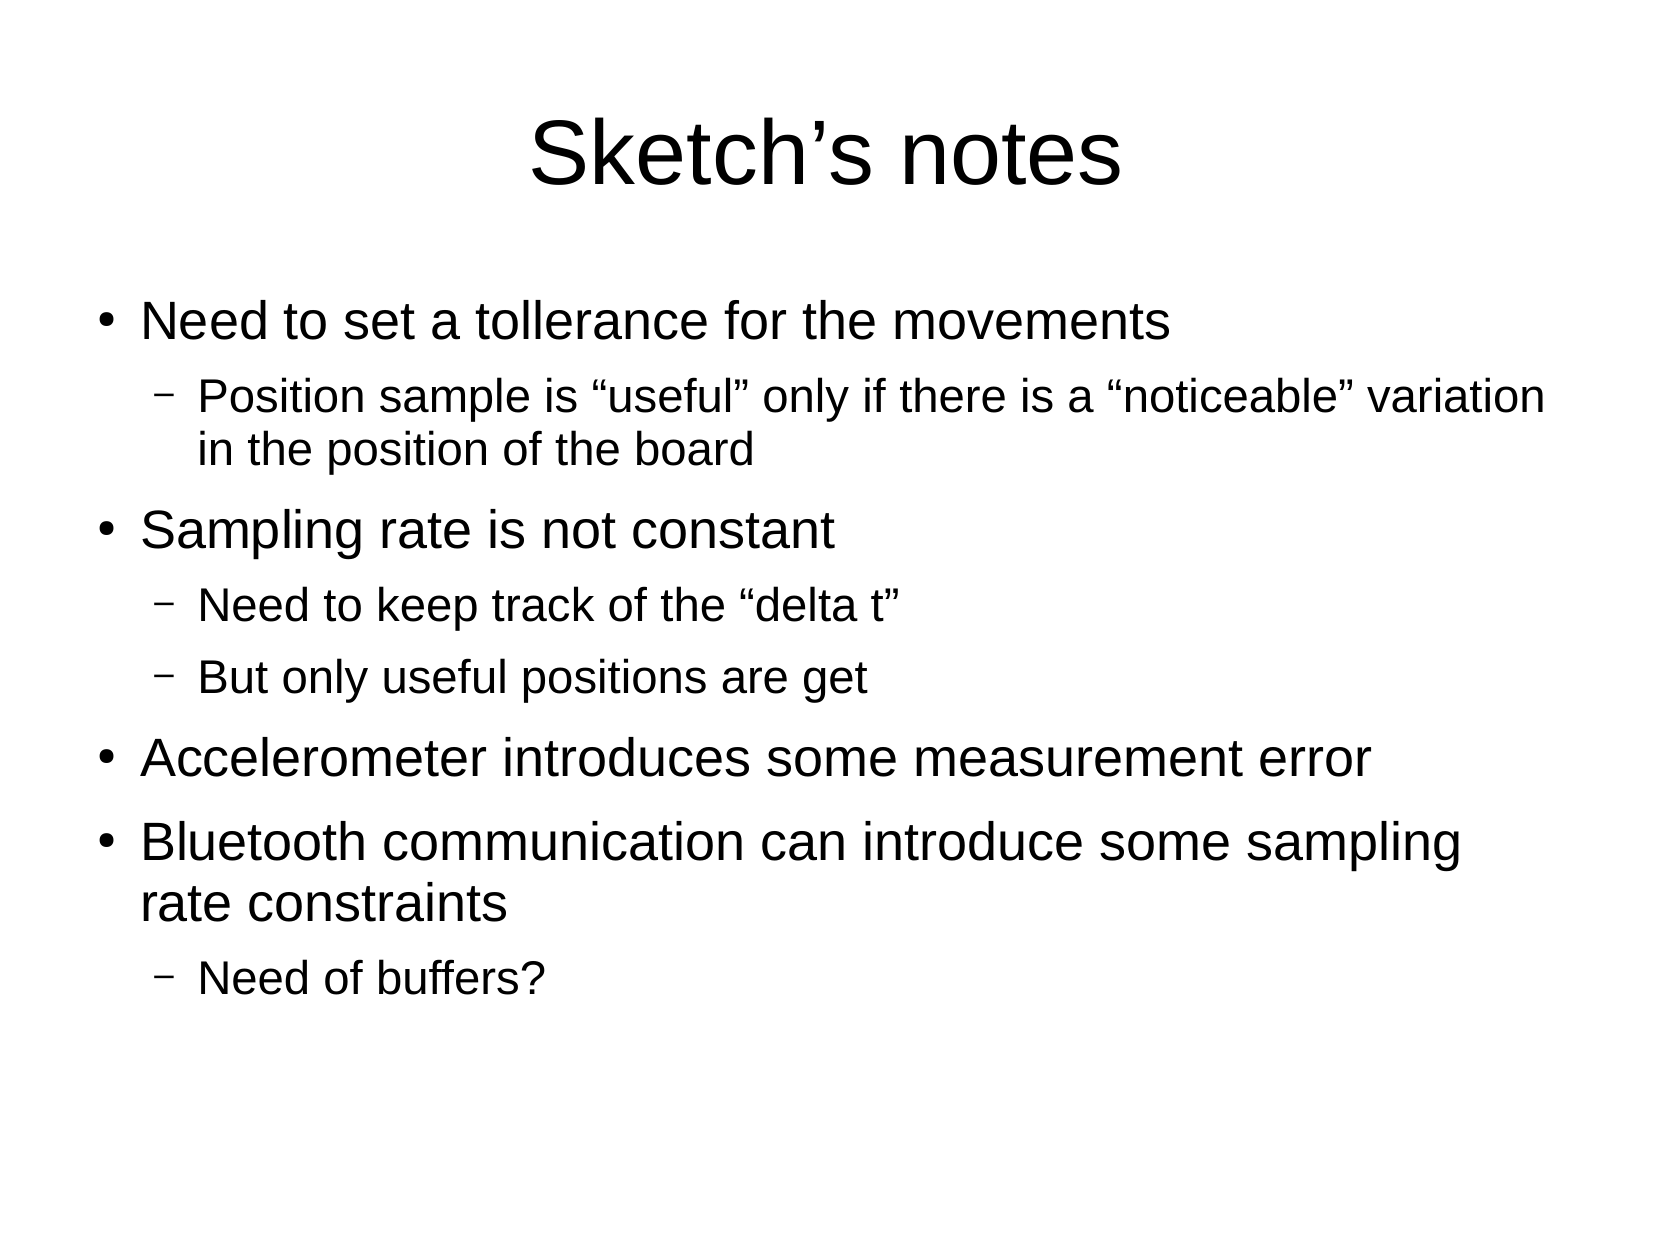

# Sketch’s notes
Need to set a tollerance for the movements
Position sample is “useful” only if there is a “noticeable” variation in the position of the board
Sampling rate is not constant
Need to keep track of the “delta t”
But only useful positions are get
Accelerometer introduces some measurement error
Bluetooth communication can introduce some sampling rate constraints
Need of buffers?